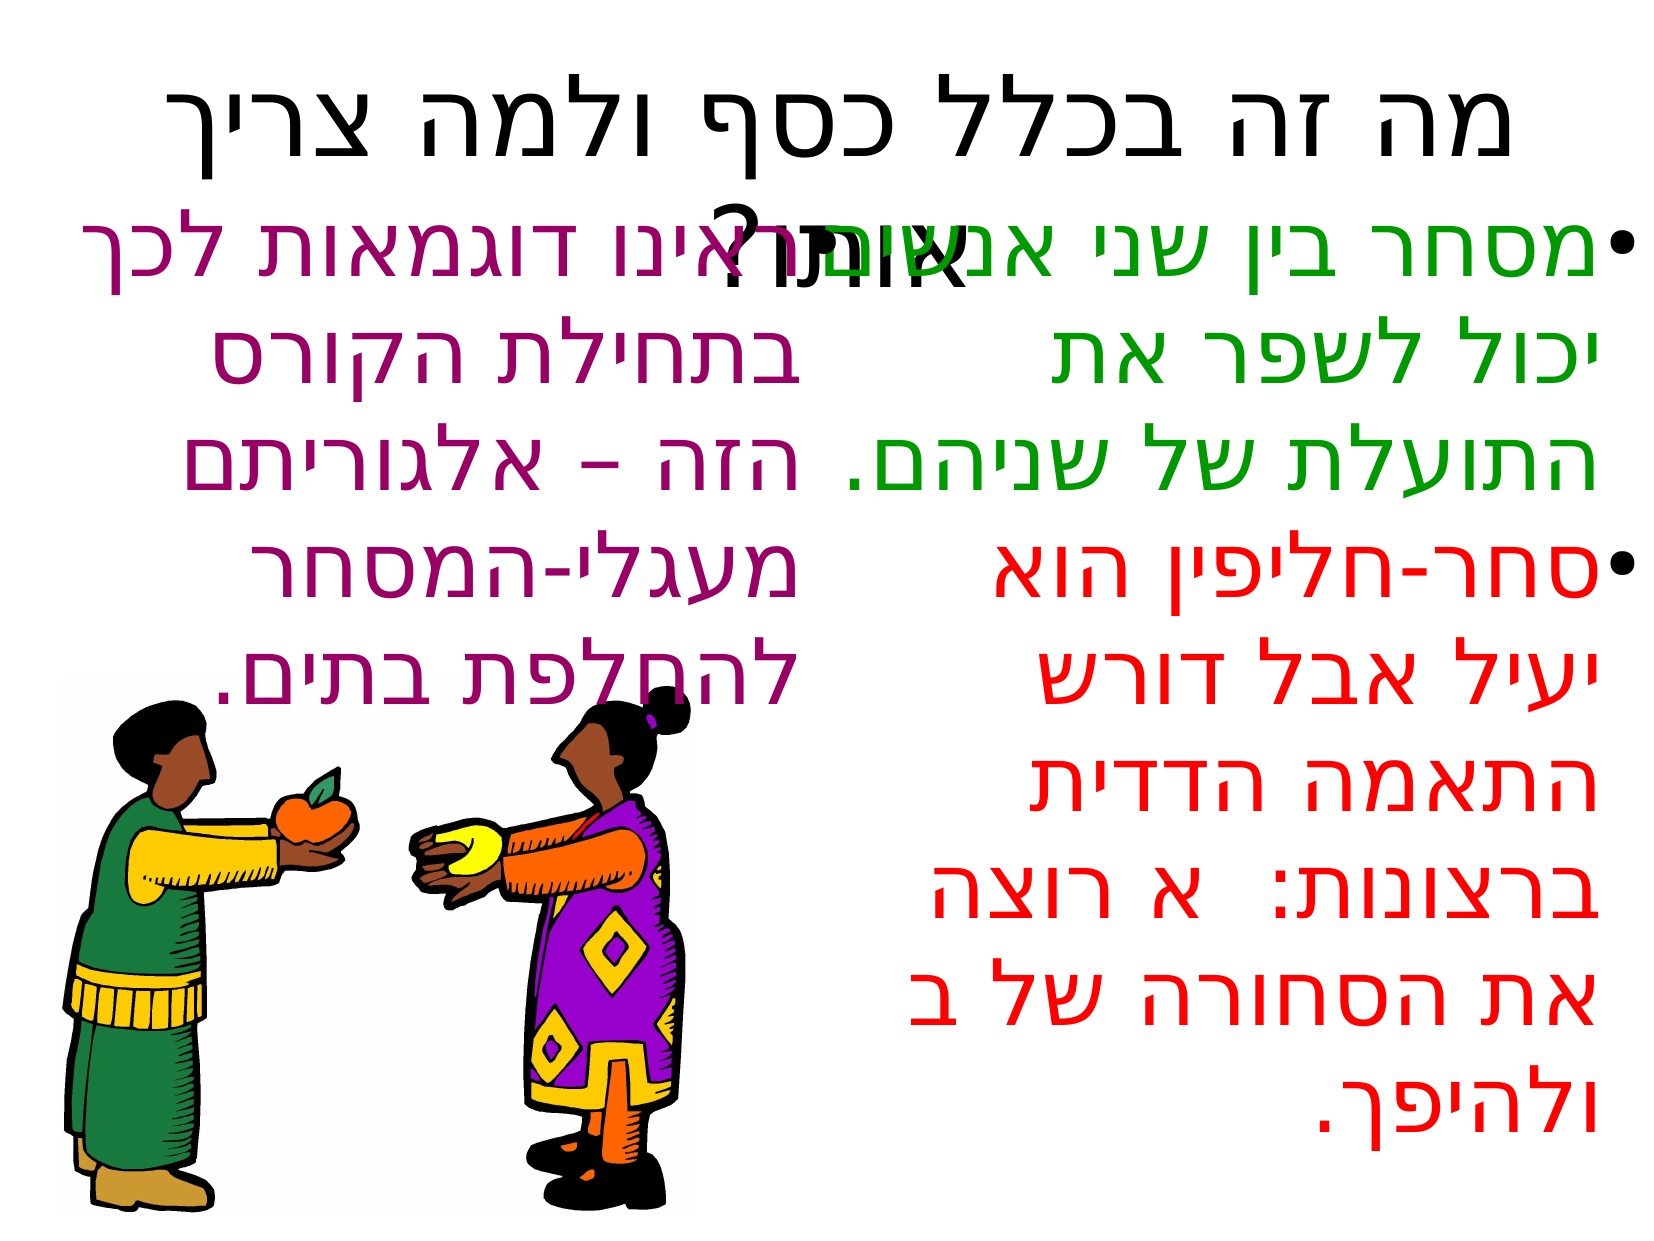

מה זה בכלל כסף ולמה צריך אותו?
ראינו דוגמאות לכך בתחילת הקורס הזה – אלגוריתם מעגלי-המסחר להחלפת בתים.
מסחר בין שני אנשים יכול לשפר את התועלת של שניהם.
סחר-חליפין הוא יעיל אבל דורש התאמה הדדית ברצונות: א רוצה את הסחורה של ב ולהיפך.